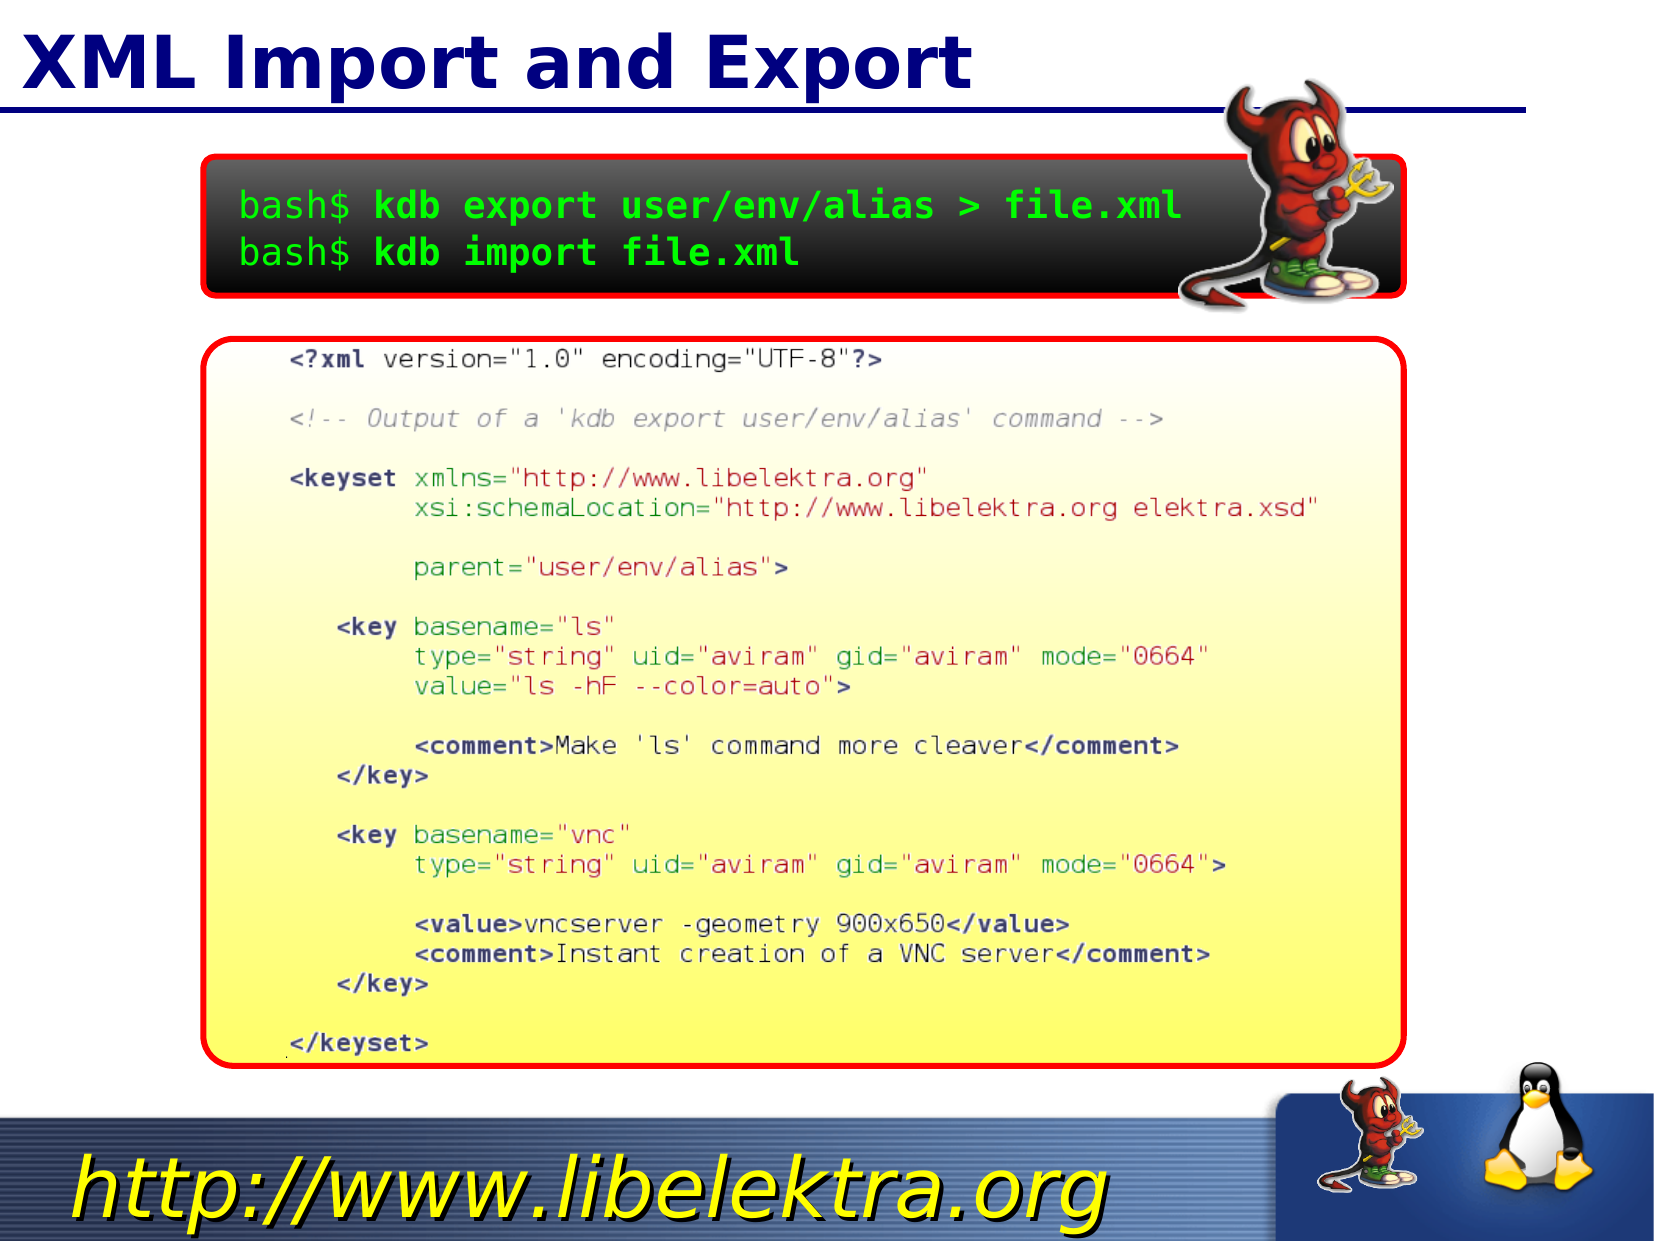

XML Import and Export
bash$ kdb export user/env/alias > file.xml
bash$ kdb import file.xml